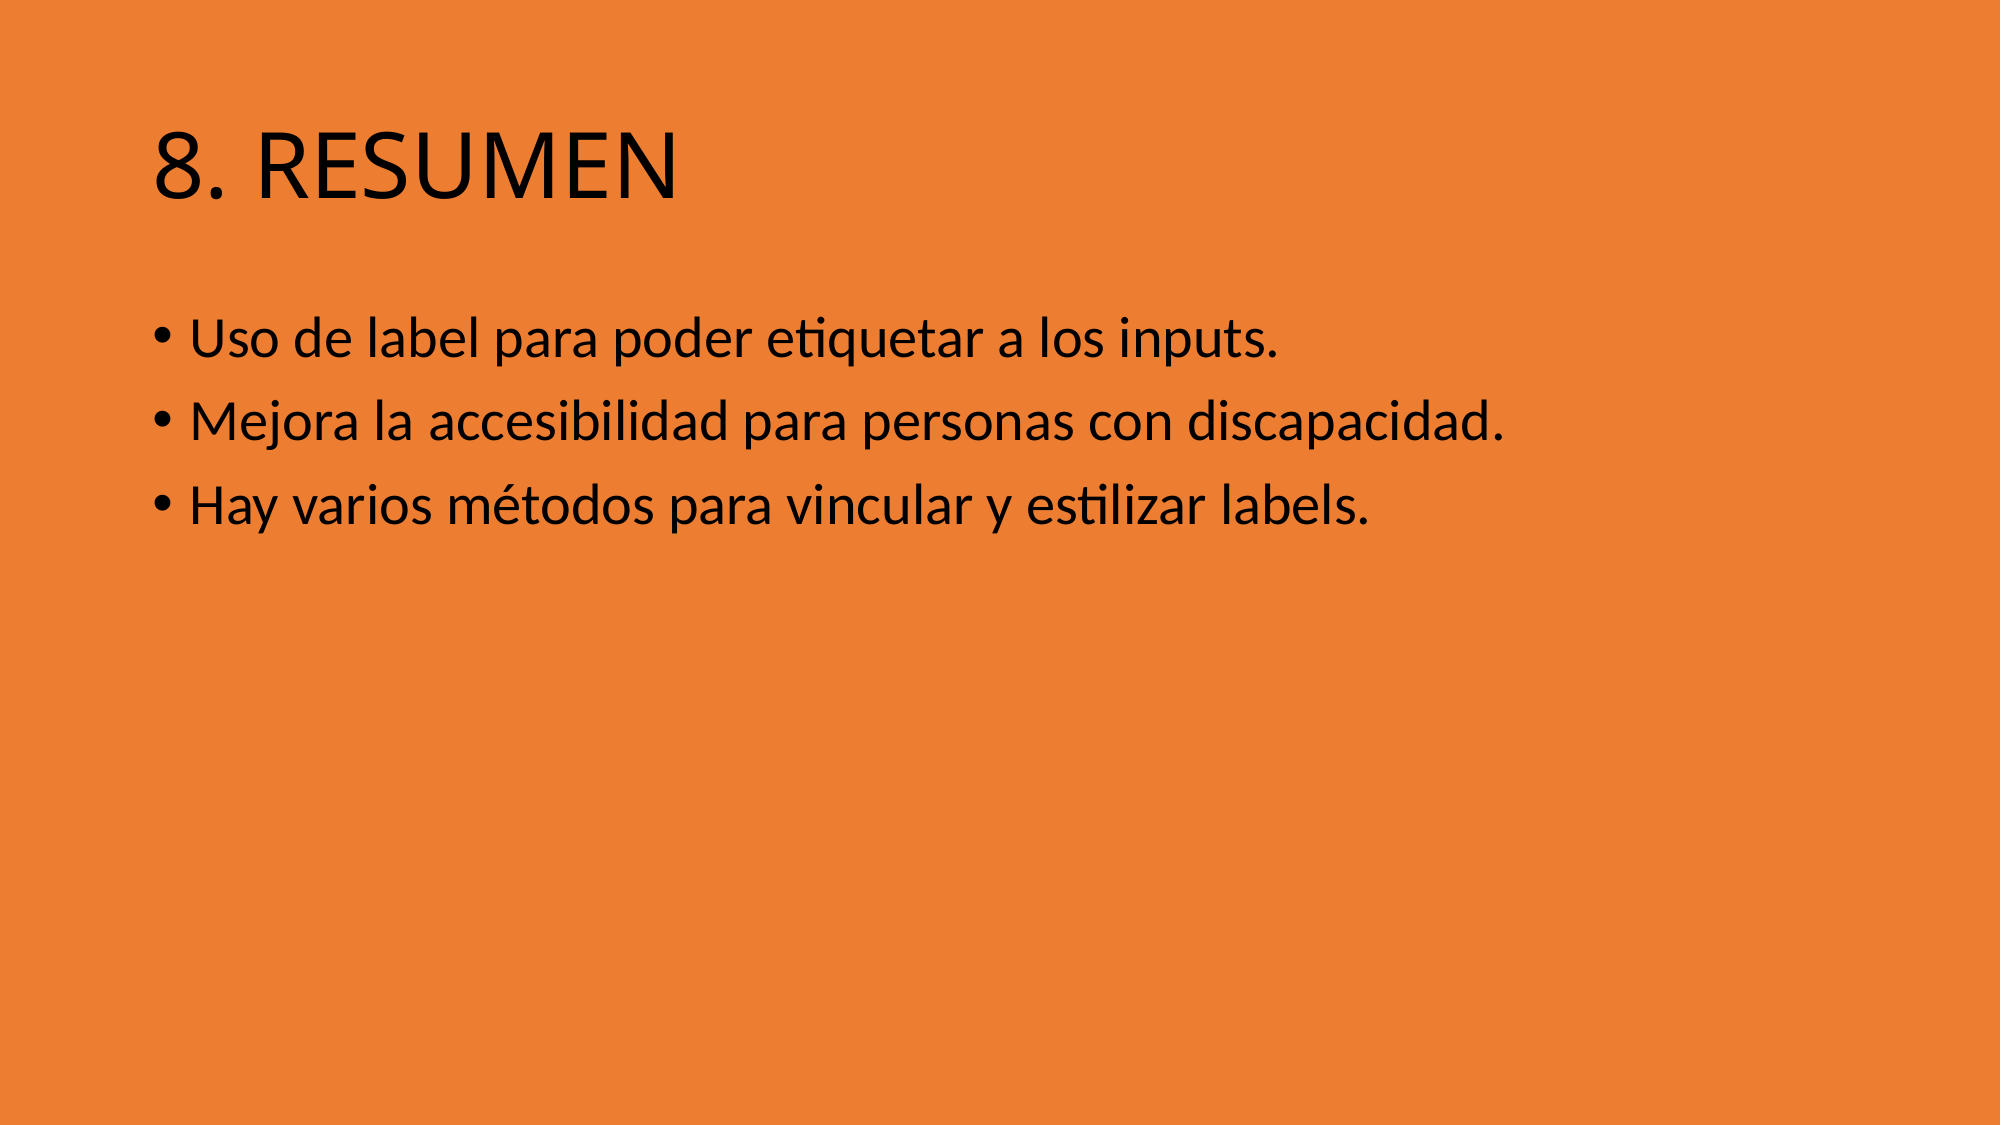

# 8. RESUMEN
Uso de label para poder etiquetar a los inputs.
Mejora la accesibilidad para personas con discapacidad.
Hay varios métodos para vincular y estilizar labels.